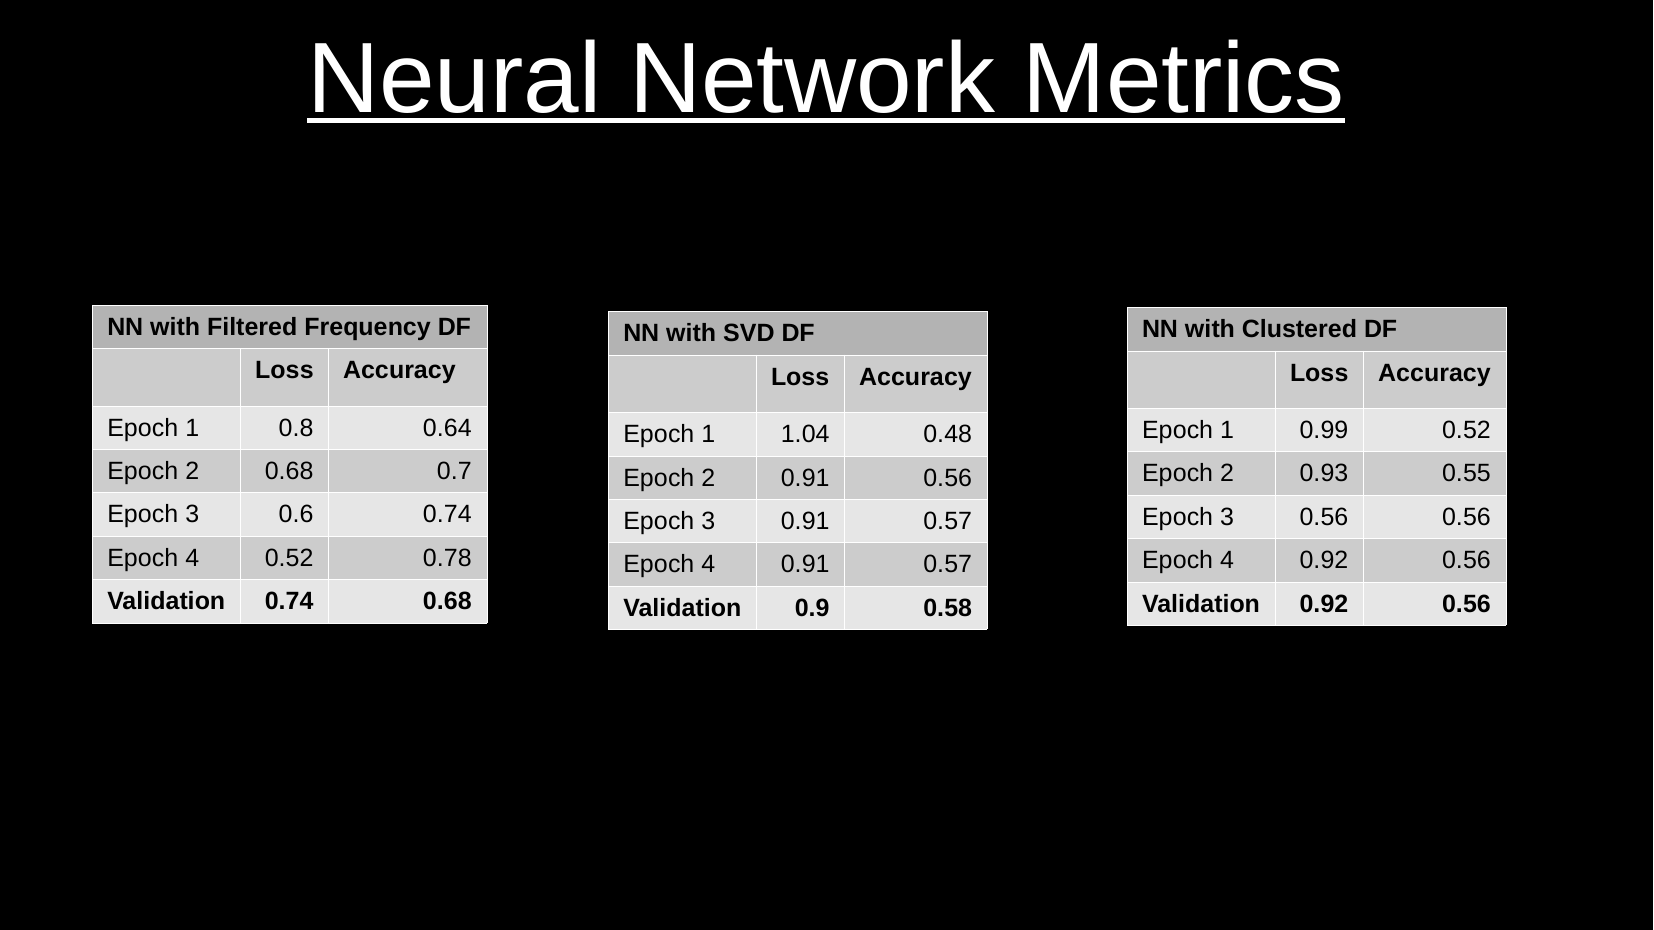

# Neural Network Metrics
| NN with Filtered Frequency DF | | |
| --- | --- | --- |
| | Loss | Accuracy |
| Epoch 1 | 0.8 | 0.64 |
| Epoch 2 | 0.68 | 0.7 |
| Epoch 3 | 0.6 | 0.74 |
| Epoch 4 | 0.52 | 0.78 |
| Validation | 0.74 | 0.68 |
| NN with Clustered DF | | |
| --- | --- | --- |
| | Loss | Accuracy |
| Epoch 1 | 0.99 | 0.52 |
| Epoch 2 | 0.93 | 0.55 |
| Epoch 3 | 0.56 | 0.56 |
| Epoch 4 | 0.92 | 0.56 |
| Validation | 0.92 | 0.56 |
| NN with SVD DF | | |
| --- | --- | --- |
| | Loss | Accuracy |
| Epoch 1 | 1.04 | 0.48 |
| Epoch 2 | 0.91 | 0.56 |
| Epoch 3 | 0.91 | 0.57 |
| Epoch 4 | 0.91 | 0.57 |
| Validation | 0.9 | 0.58 |